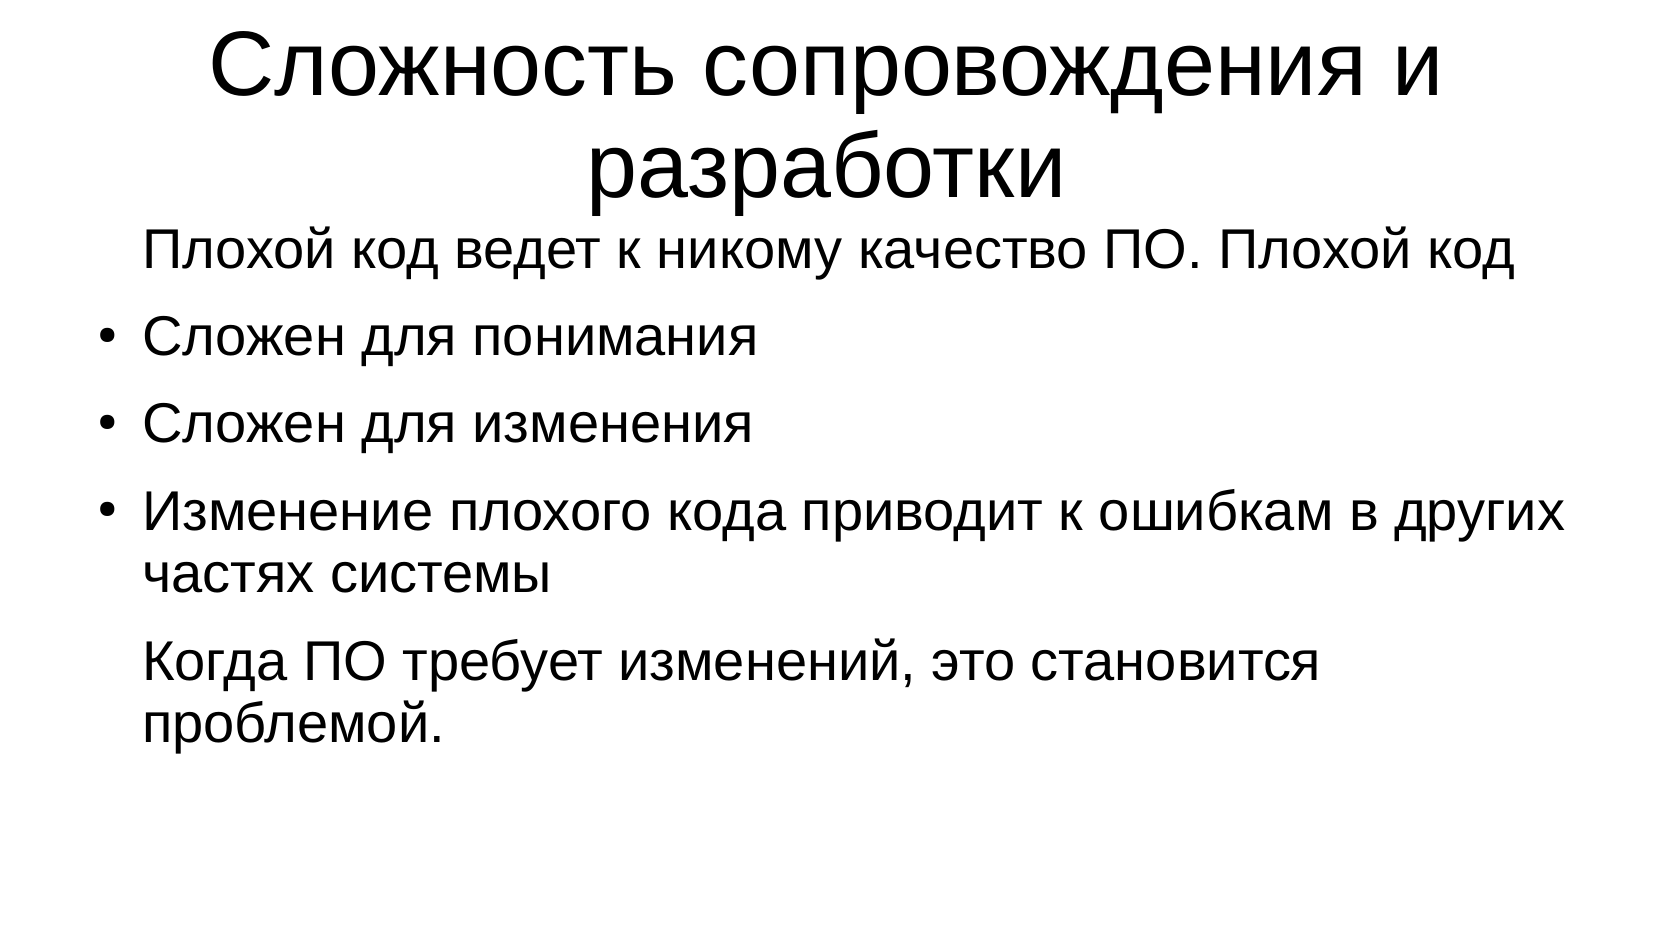

# Сложность сопровождения и разработки
Плохой код ведет к никому качество ПО. Плохой код
Сложен для понимания
Сложен для изменения
Изменение плохого кода приводит к ошибкам в других частях системы
Когда ПО требует изменений, это становится проблемой.